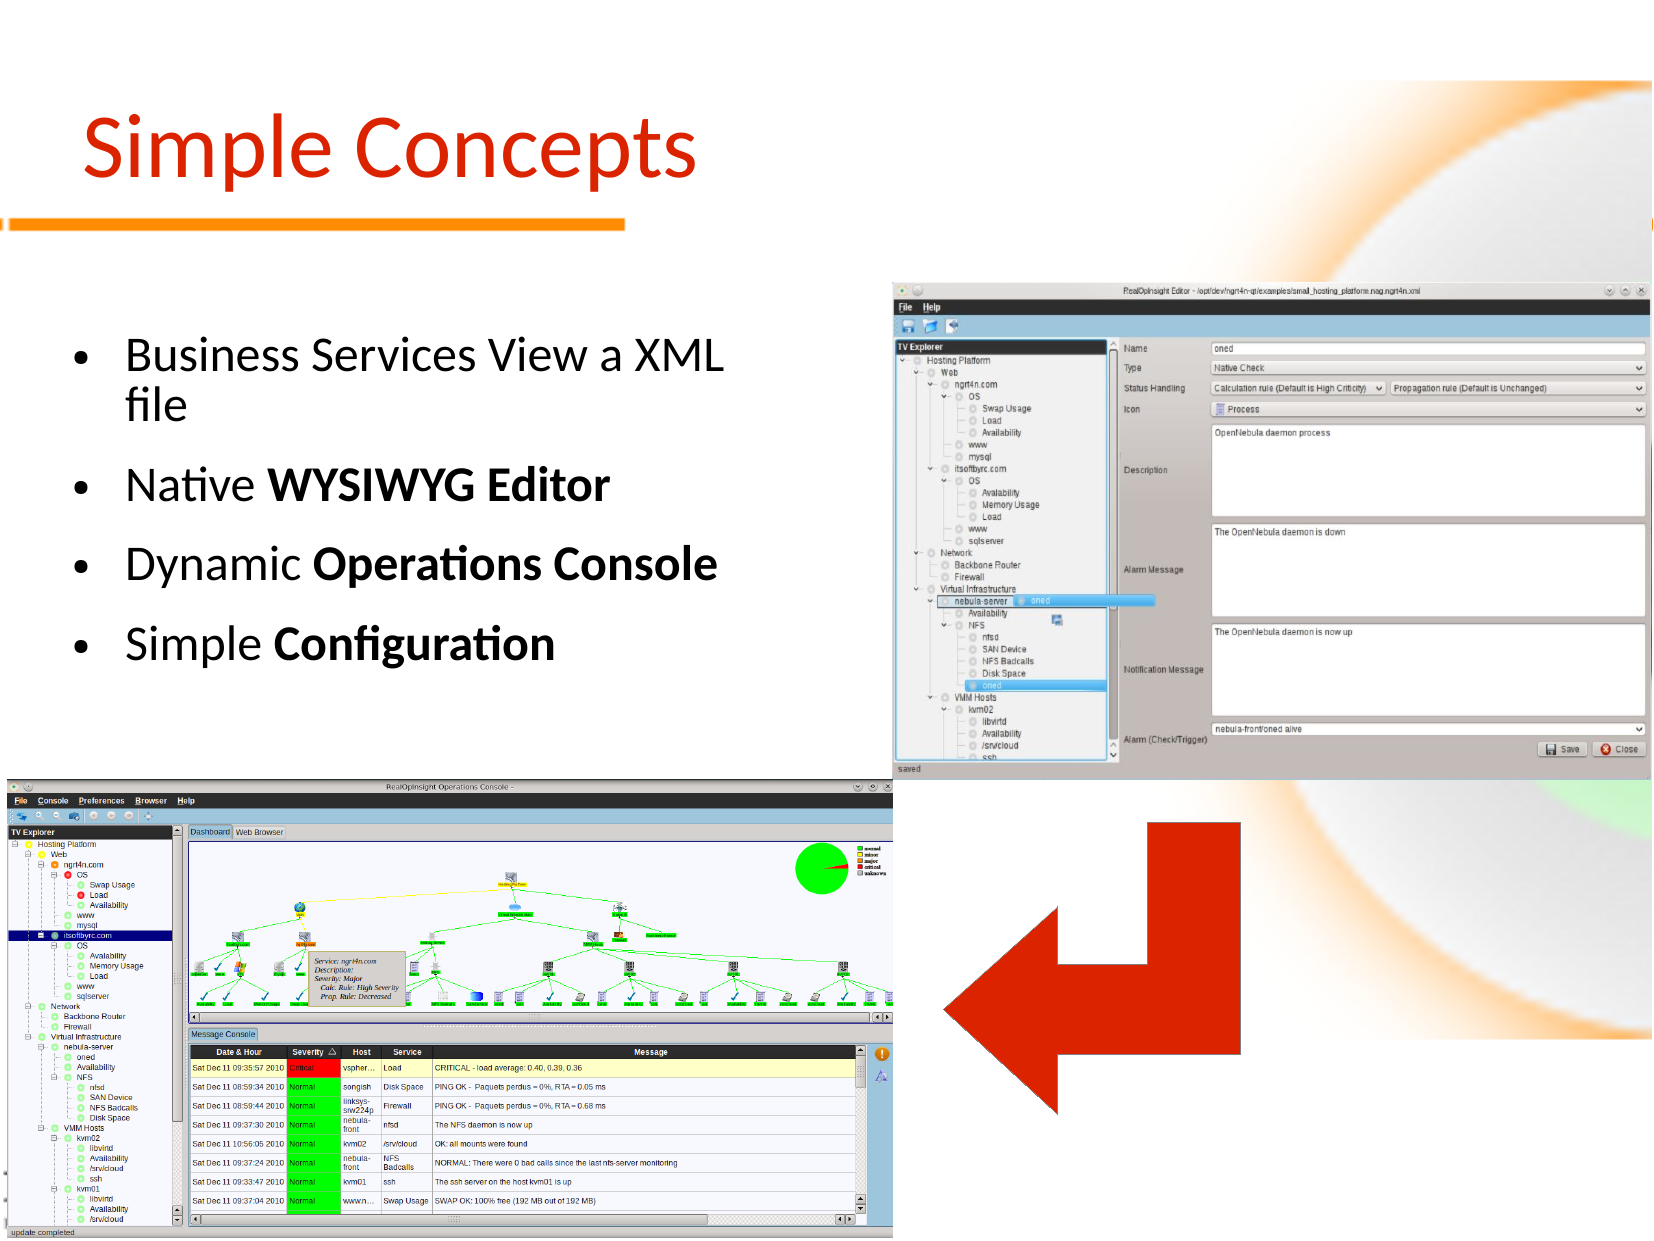

# Simple Concepts
Business Services View a XML file
Native WYSIWYG Editor
Dynamic Operations Console
Simple Configuration